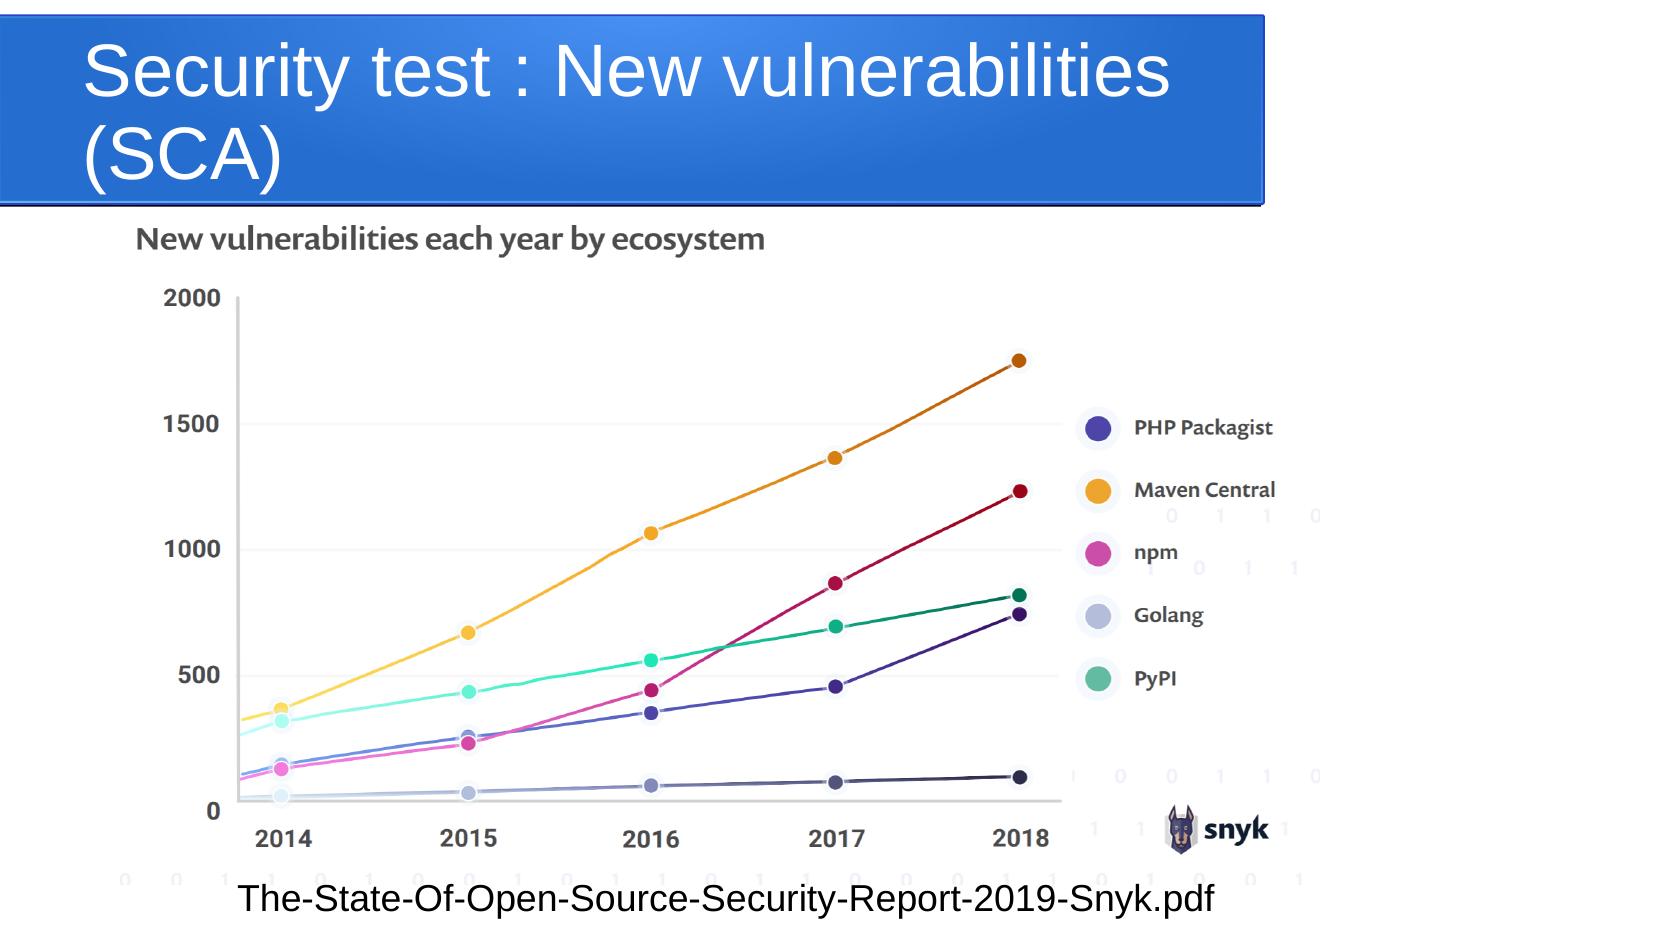

# Security test : New vulnerabilities (SCA)
The-State-Of-Open-Source-Security-Report-2019-Snyk.pdf